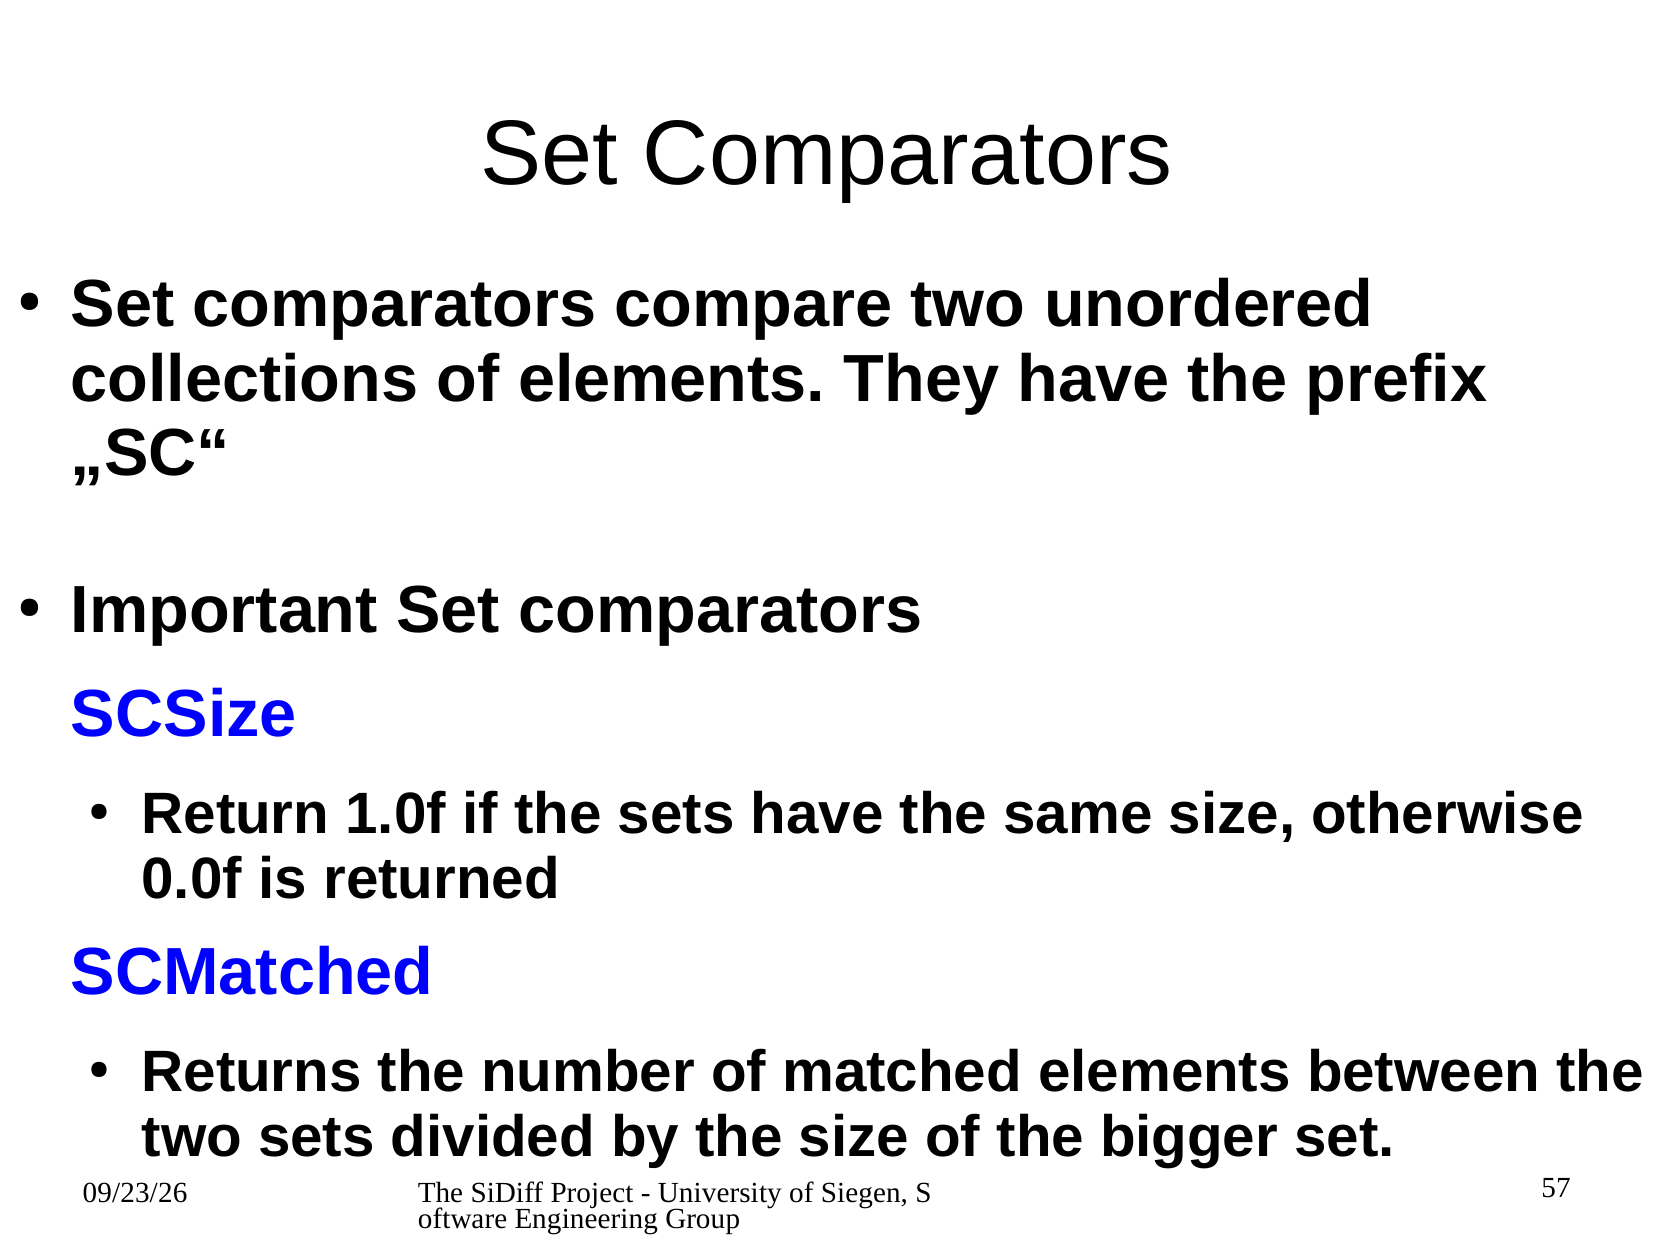

# Set Comparators
Set comparators compare two unordered collections of elements. They have the prefix „SC“
Important Set comparators
SCSize
Return 1.0f if the sets have the same size, otherwise 0.0f is returned
SCMatched
Returns the number of matched elements between the two sets divided by the size of the bigger set.
57
The SiDiff Project - University of Siegen, Software Engineering Group